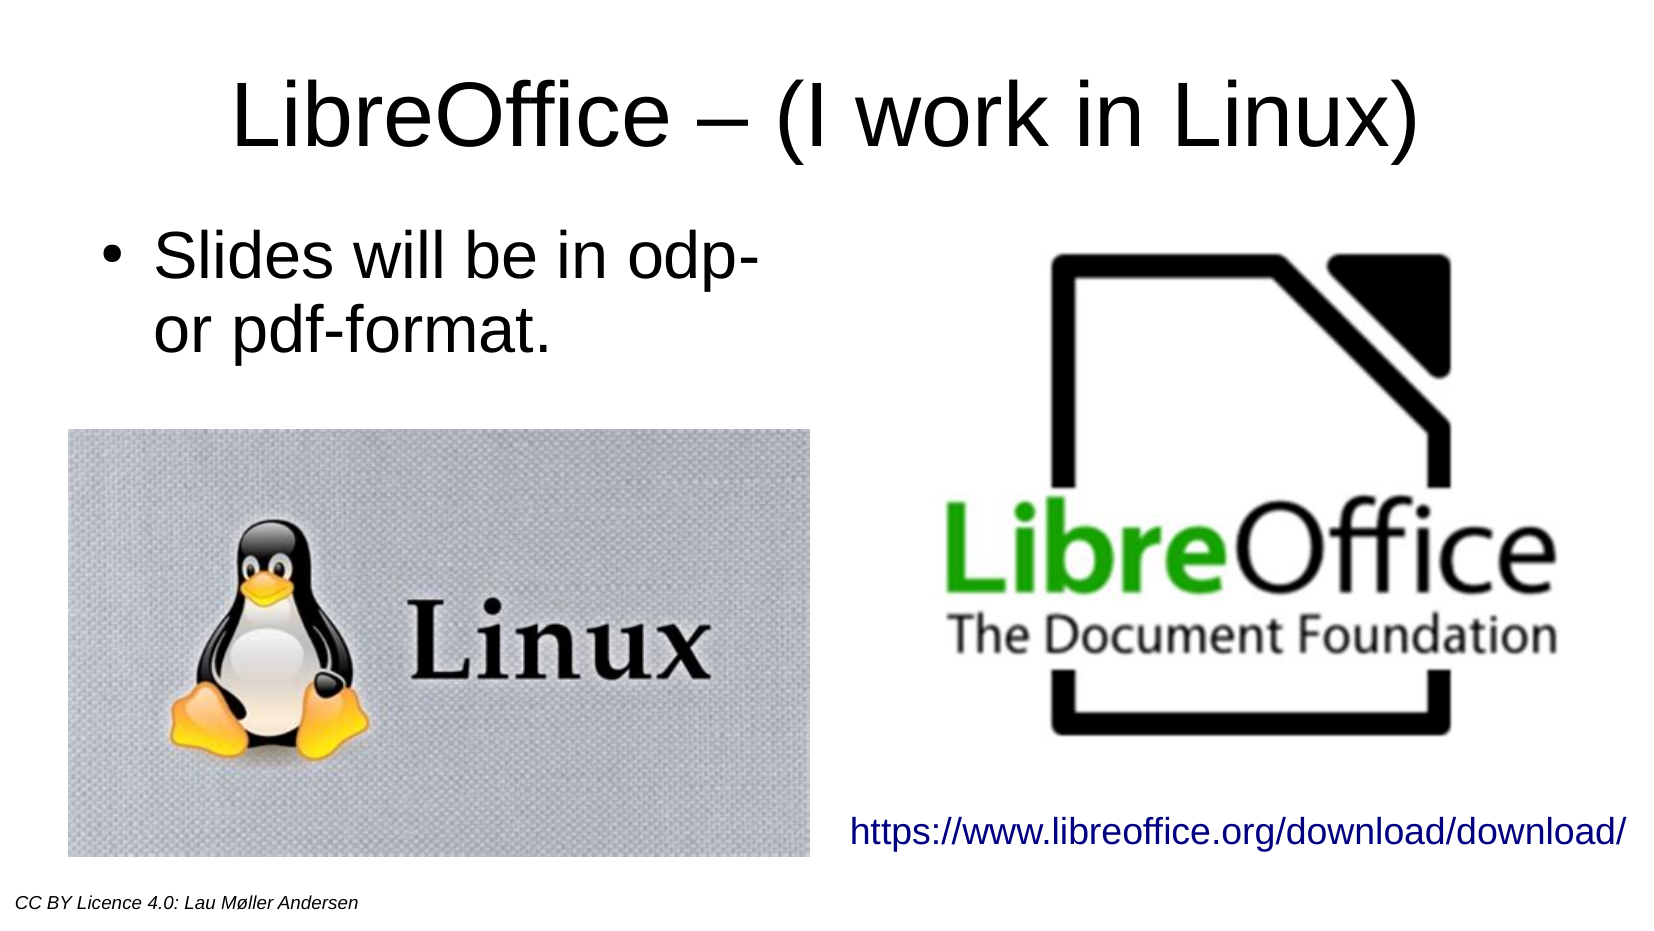

# LibreOffice – (I work in Linux)
Slides will be in odp- or pdf-format.
https://www.libreoffice.org/download/download/
CC BY Licence 4.0: Lau Møller Andersen